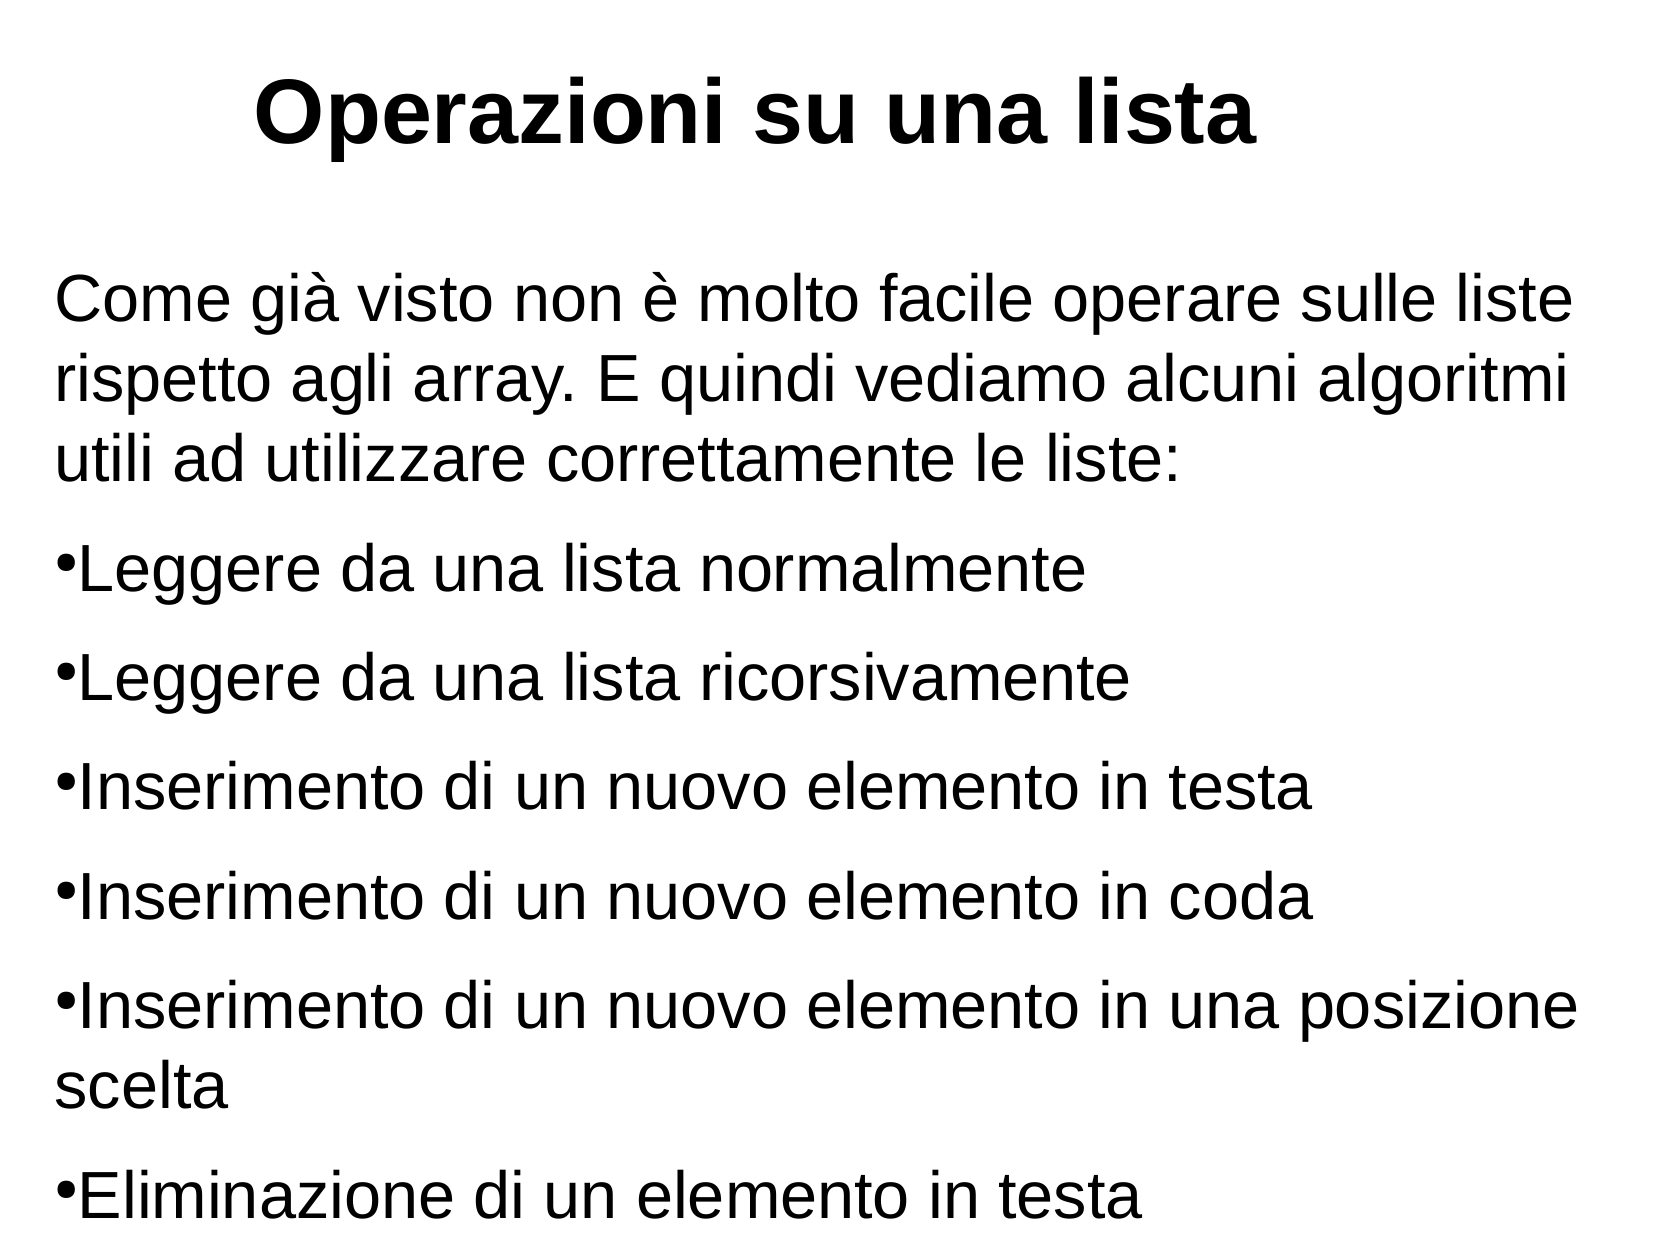

# Operazioni su una lista
Come già visto non è molto facile operare sulle liste rispetto agli array. E quindi vediamo alcuni algoritmi utili ad utilizzare correttamente le liste:
Leggere da una lista normalmente
Leggere da una lista ricorsivamente
Inserimento di un nuovo elemento in testa
Inserimento di un nuovo elemento in coda
Inserimento di un nuovo elemento in una posizione scelta
Eliminazione di un elemento in testa
Eliminazione di un elemento in coda
Eliminazione di un elemento in una posizione scelta